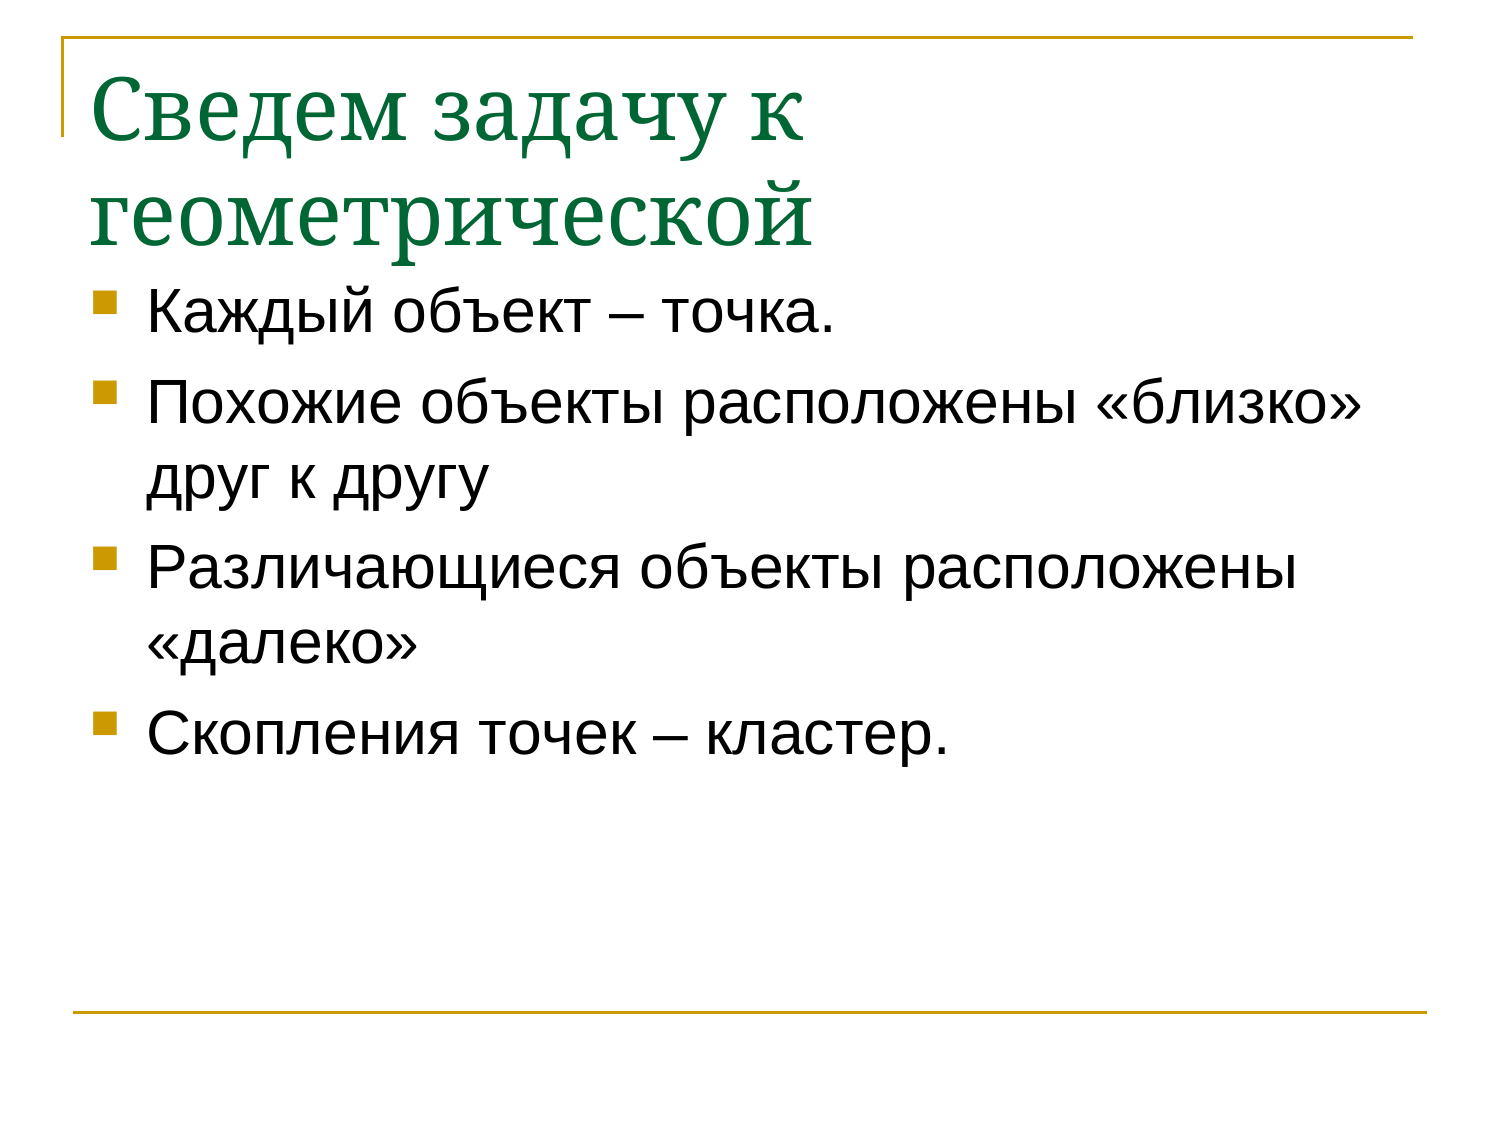

# Сведем задачу к геометрической
Каждый объект – точка.
Похожие объекты расположены «близко» друг к другу
Различающиеся объекты расположены «далеко»
Скопления точек – кластер.